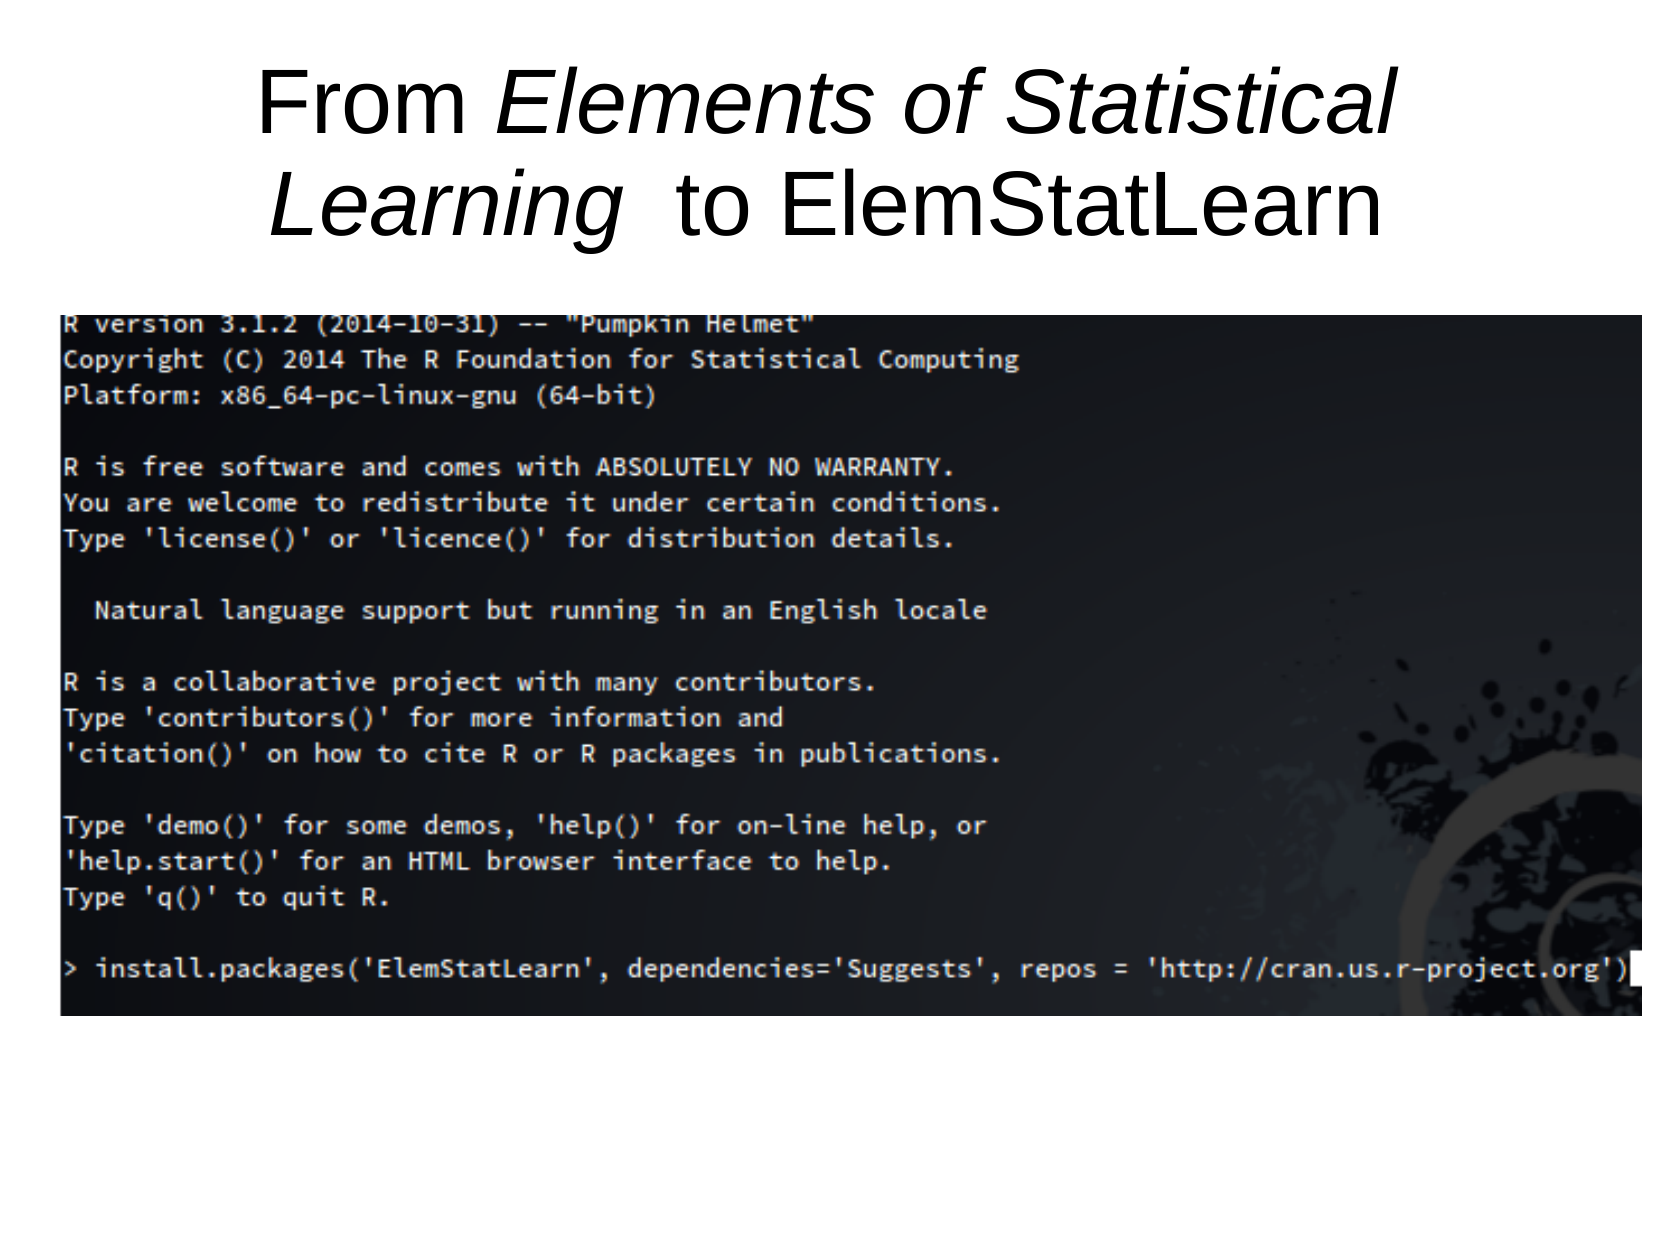

# From Elements of Statistical Learning to ElemStatLearn